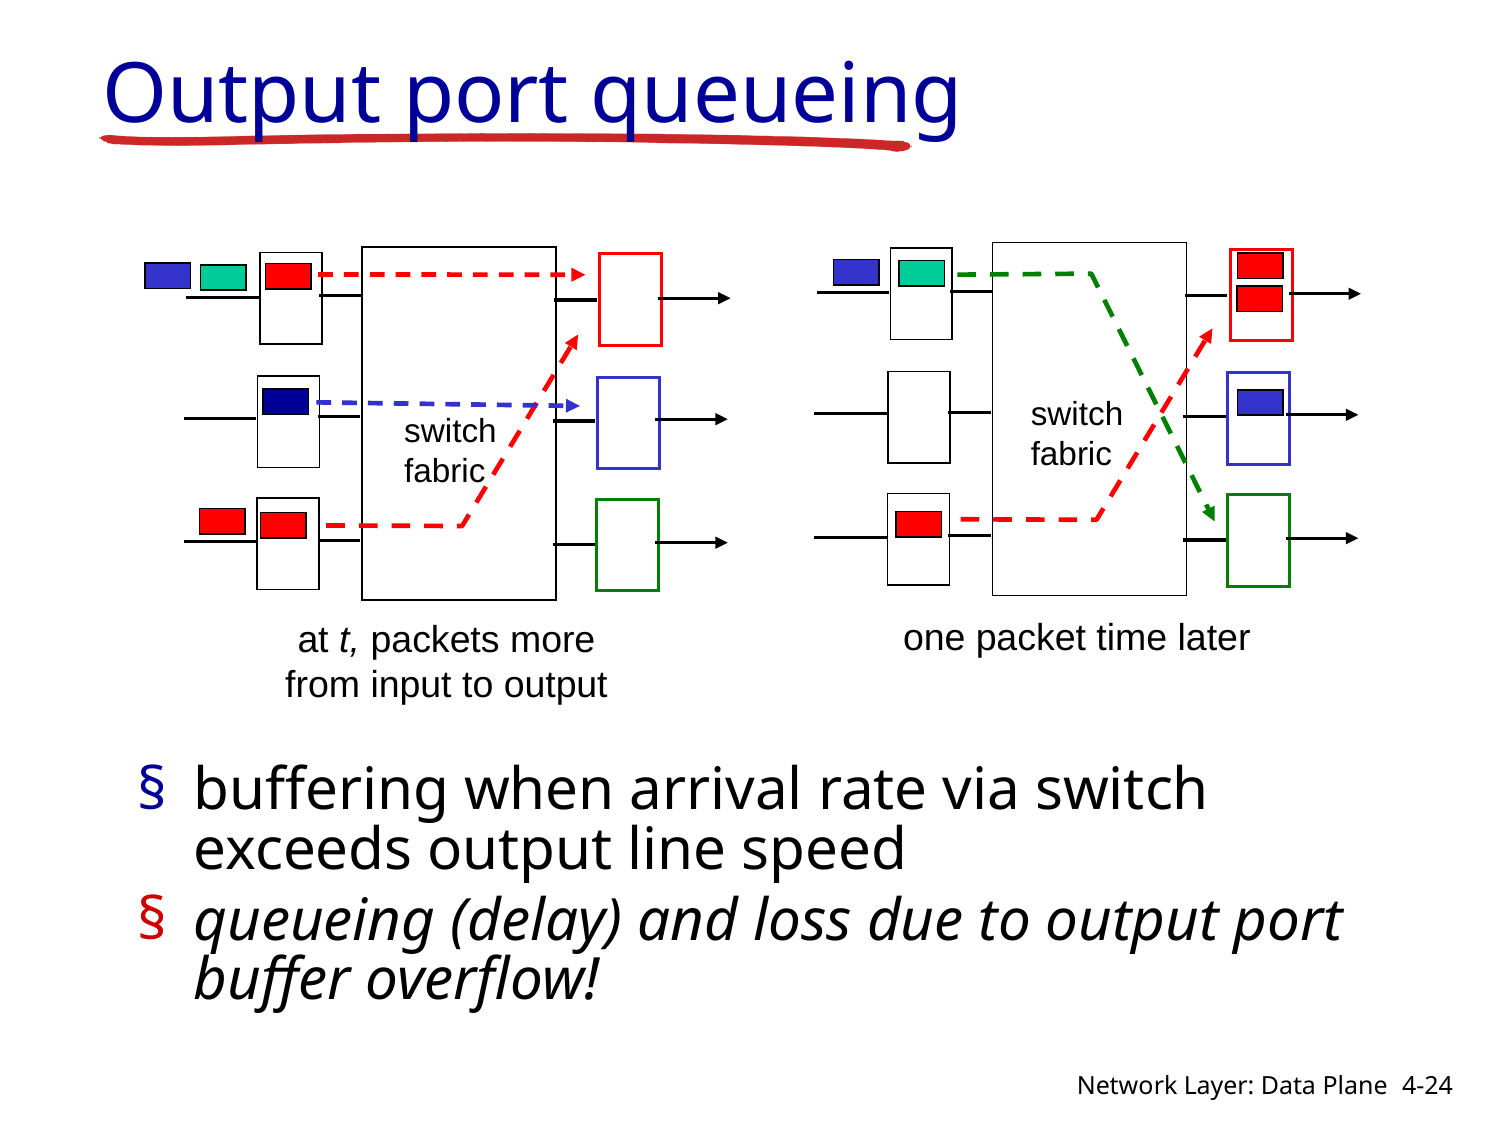

# Output port queueing
switch
fabric
switch
fabric
one packet time later
at t, packets more
from input to output
buffering when arrival rate via switch exceeds output line speed
queueing (delay) and loss due to output port buffer overflow!
Network Layer: Data Plane